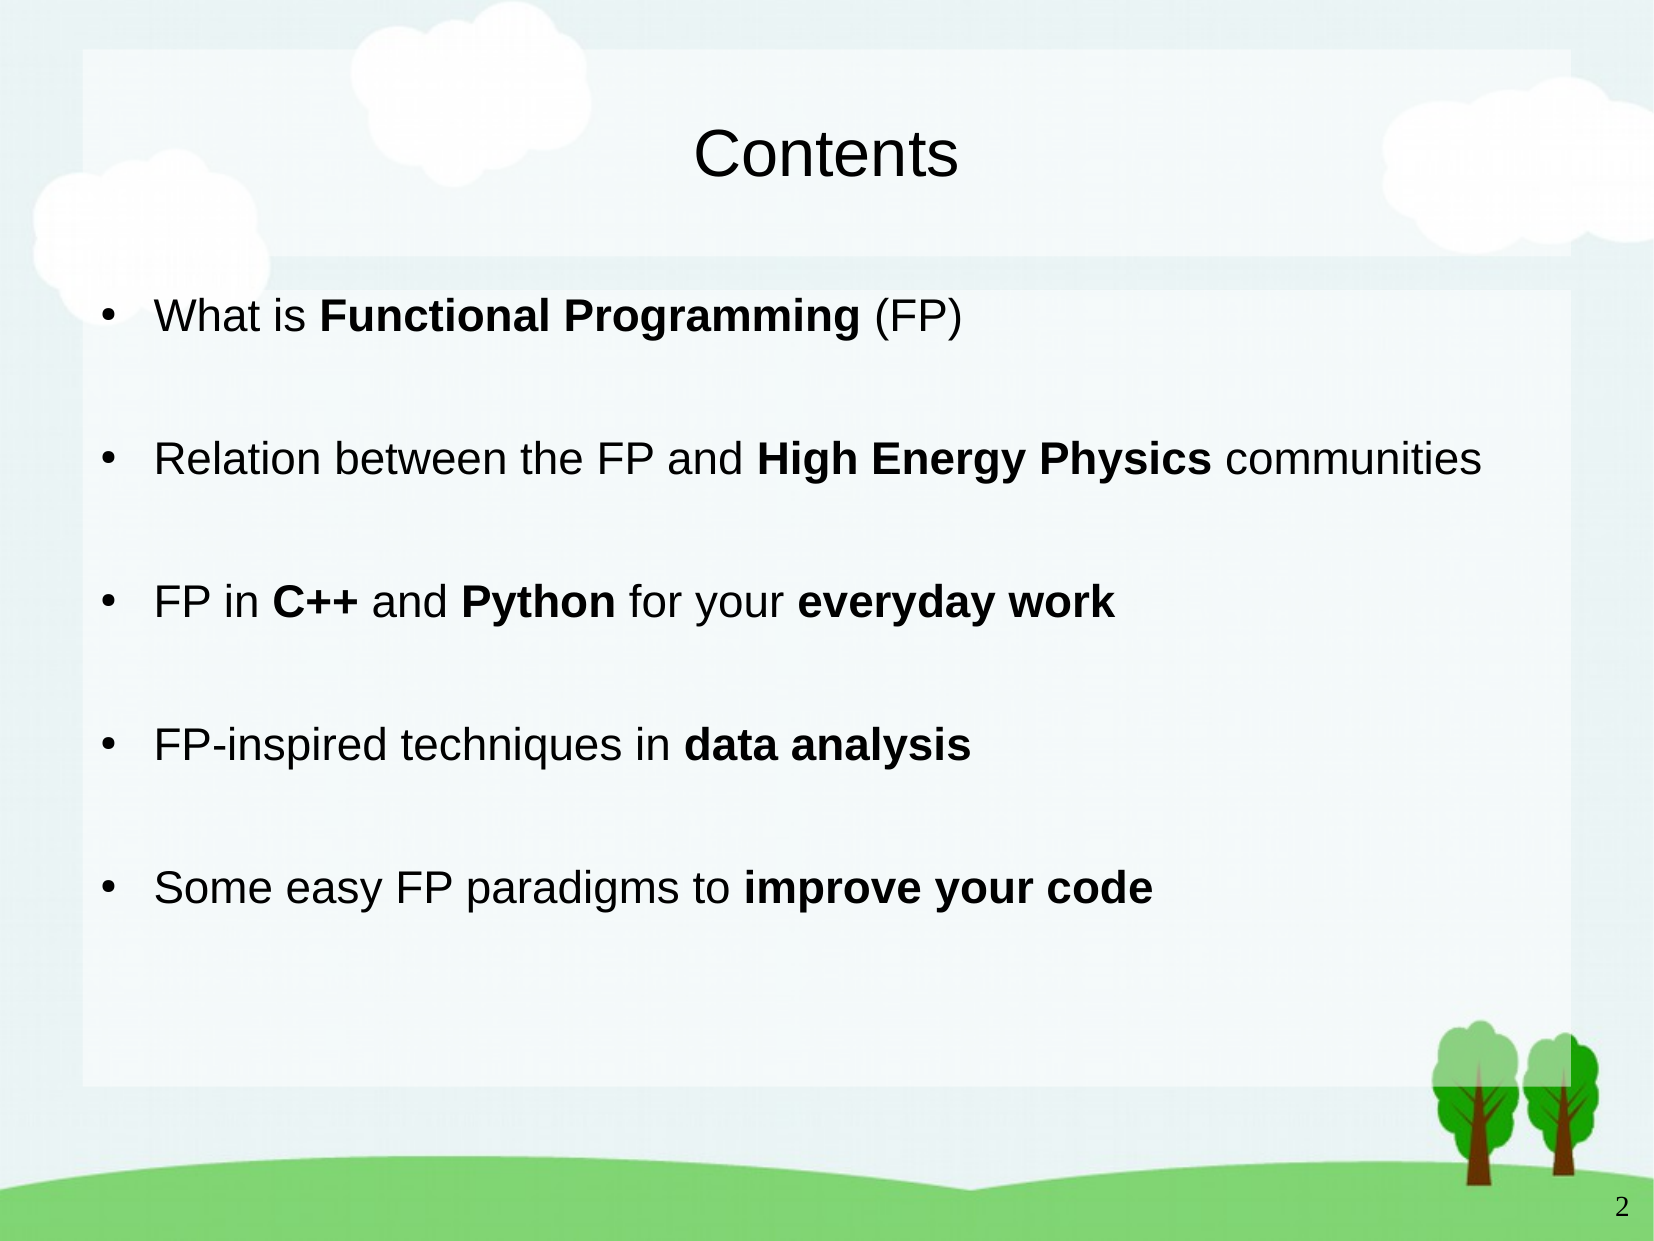

# Contents
What is Functional Programming (FP)
Relation between the FP and High Energy Physics communities
FP in C++ and Python for your everyday work
FP-inspired techniques in data analysis
Some easy FP paradigms to improve your code
2